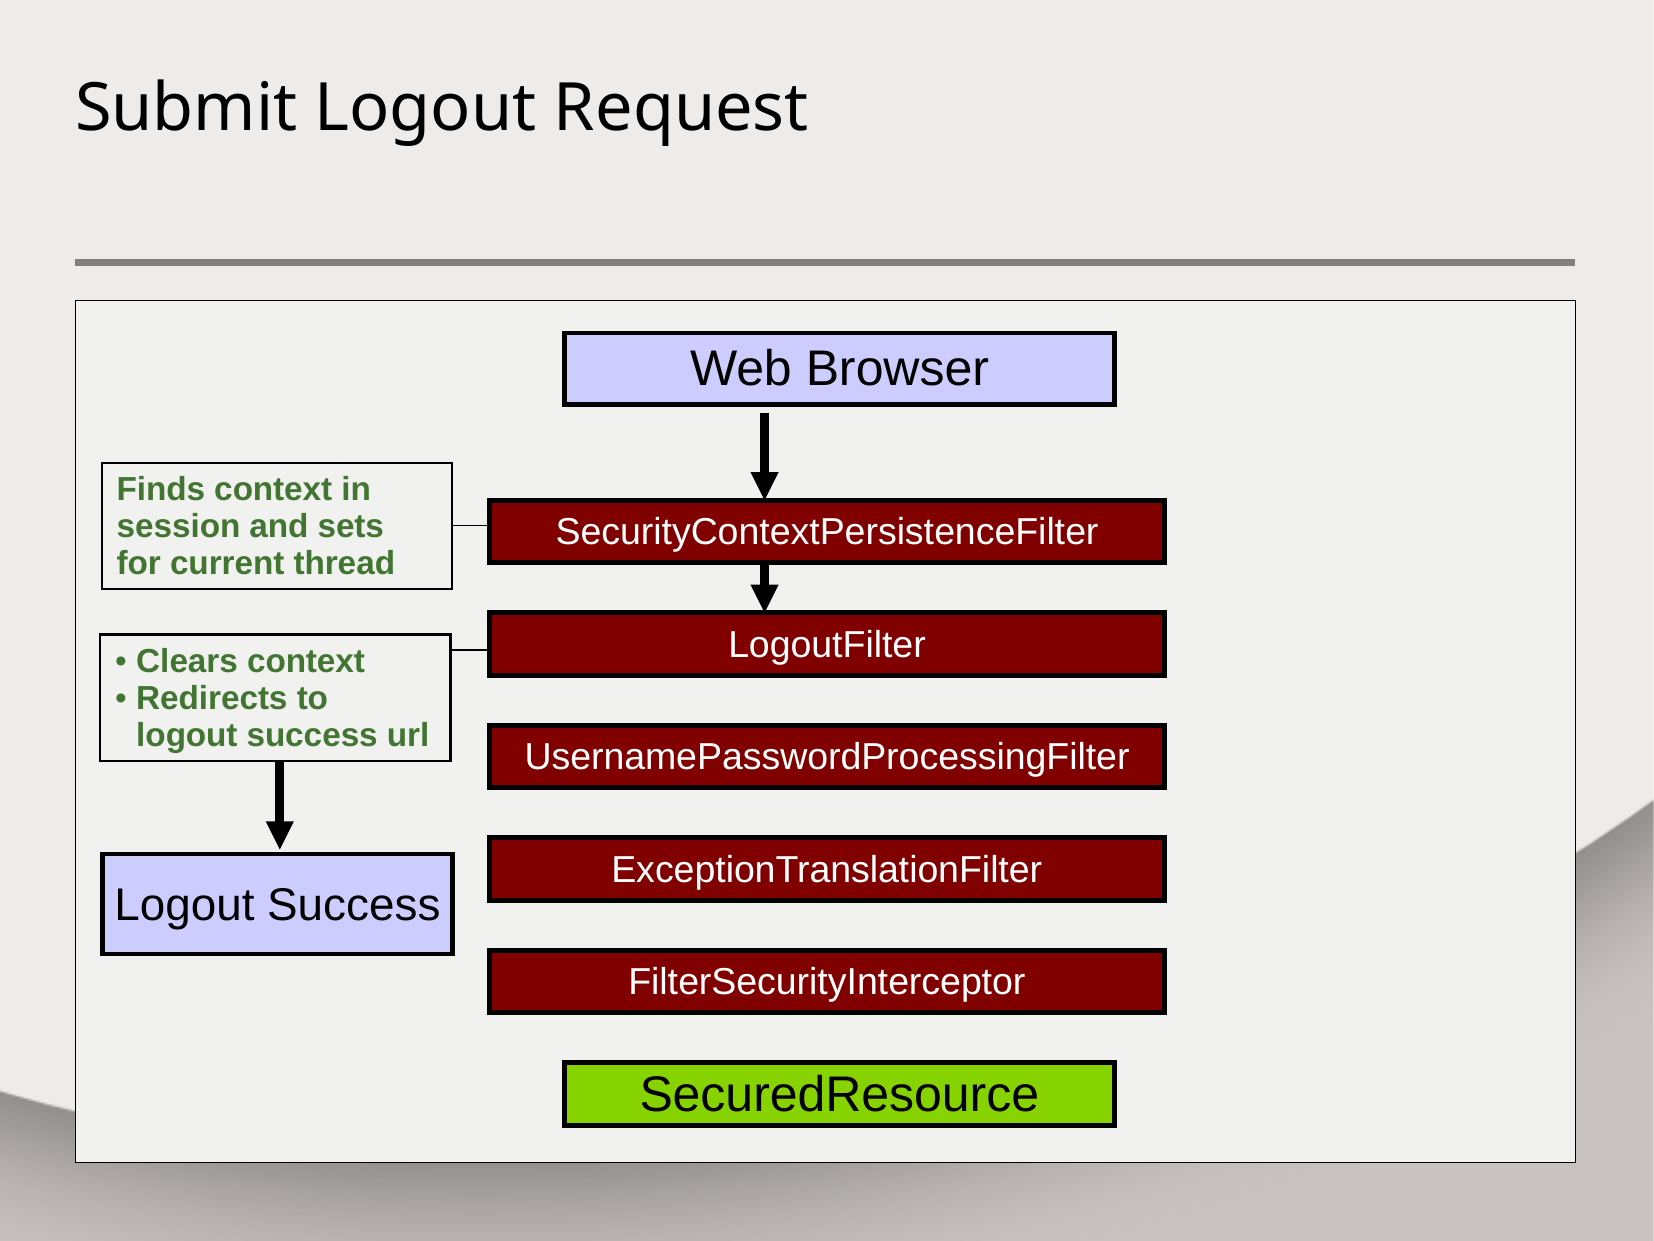

# Submit Logout Request
Web Browser
Finds context in session and sets for current thread
SecurityContextPersistenceFilter
LogoutFilter
 Clears context
 Redirects to
 logout success url
UsernamePasswordProcessingFilter
ExceptionTranslationFilter
Logout Success
FilterSecurityInterceptor
SecuredResource